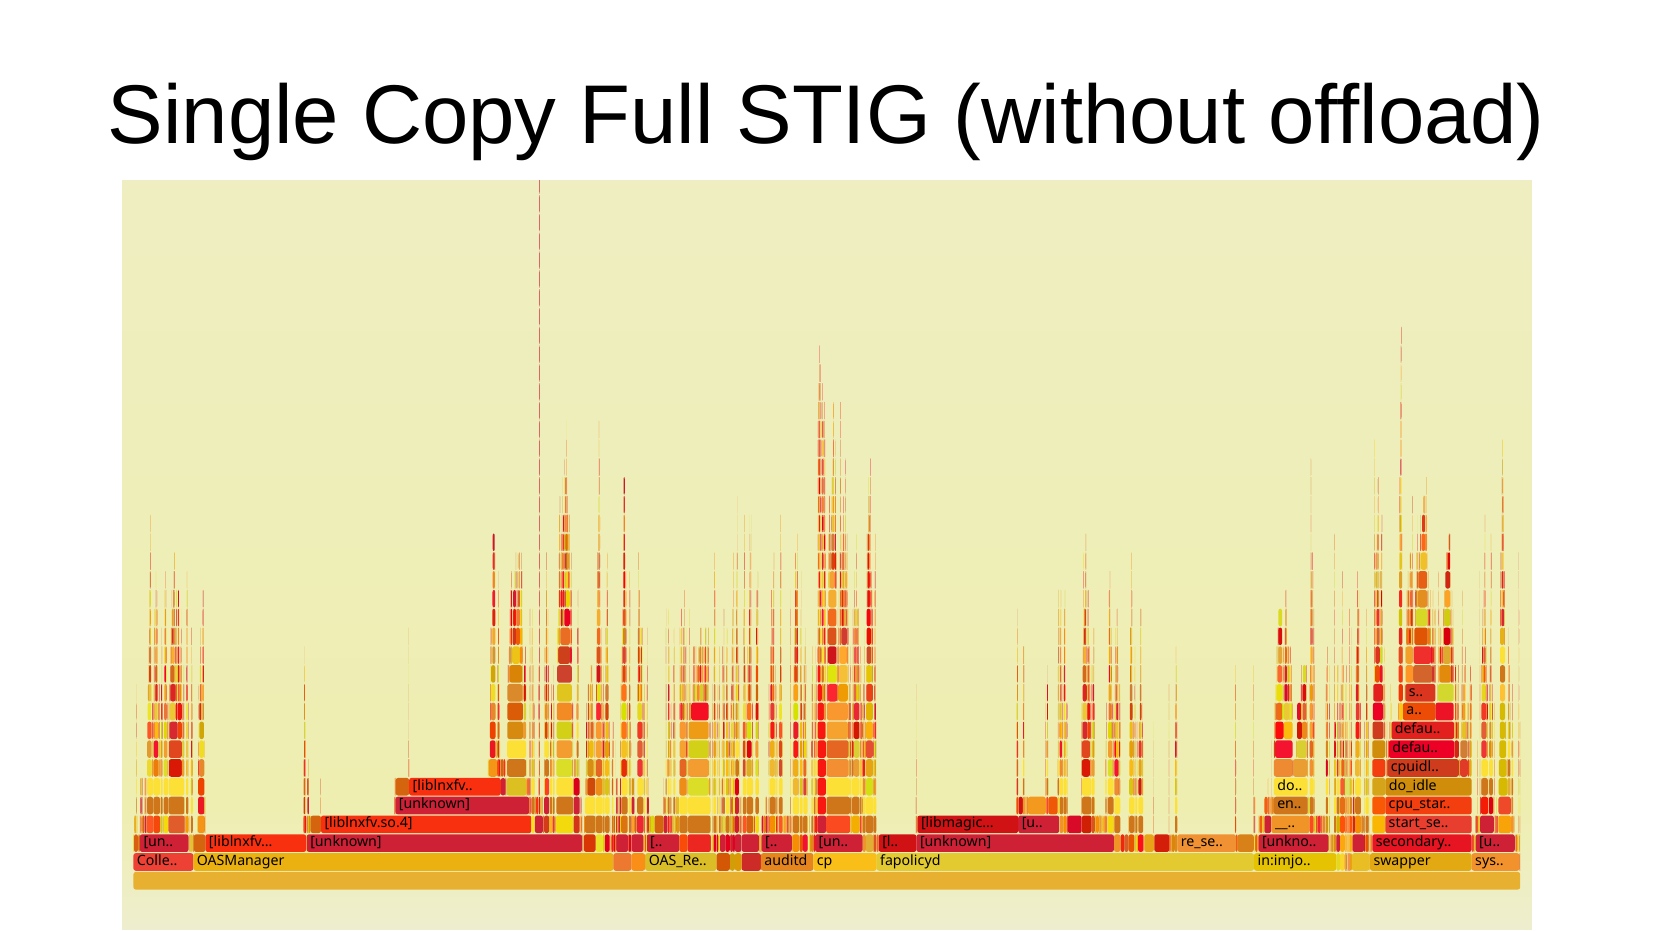

# Single Copy Full STIG (without offload)